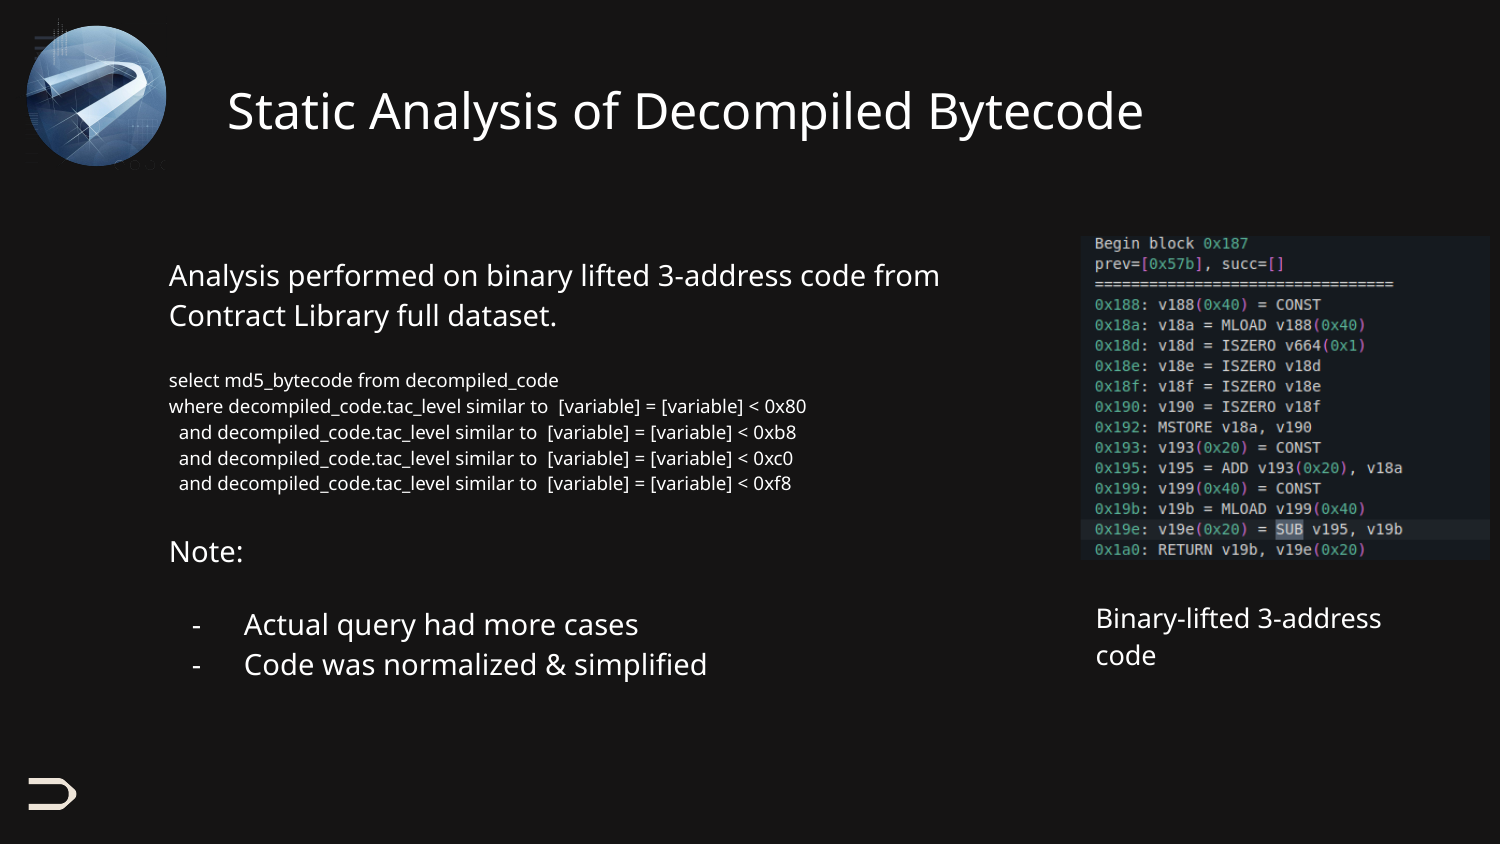

# Static Analysis of Decompiled Bytecode
Analysis performed on binary lifted 3-address code from Contract Library full dataset.
select md5_bytecode from decompiled_code
where decompiled_code.tac_level similar to [variable] = [variable] < 0x80
 and decompiled_code.tac_level similar to [variable] = [variable] < 0xb8
 and decompiled_code.tac_level similar to [variable] = [variable] < 0xc0
 and decompiled_code.tac_level similar to [variable] = [variable] < 0xf8
Note:
Actual query had more cases
Code was normalized & simplified
Binary-lifted 3-address code